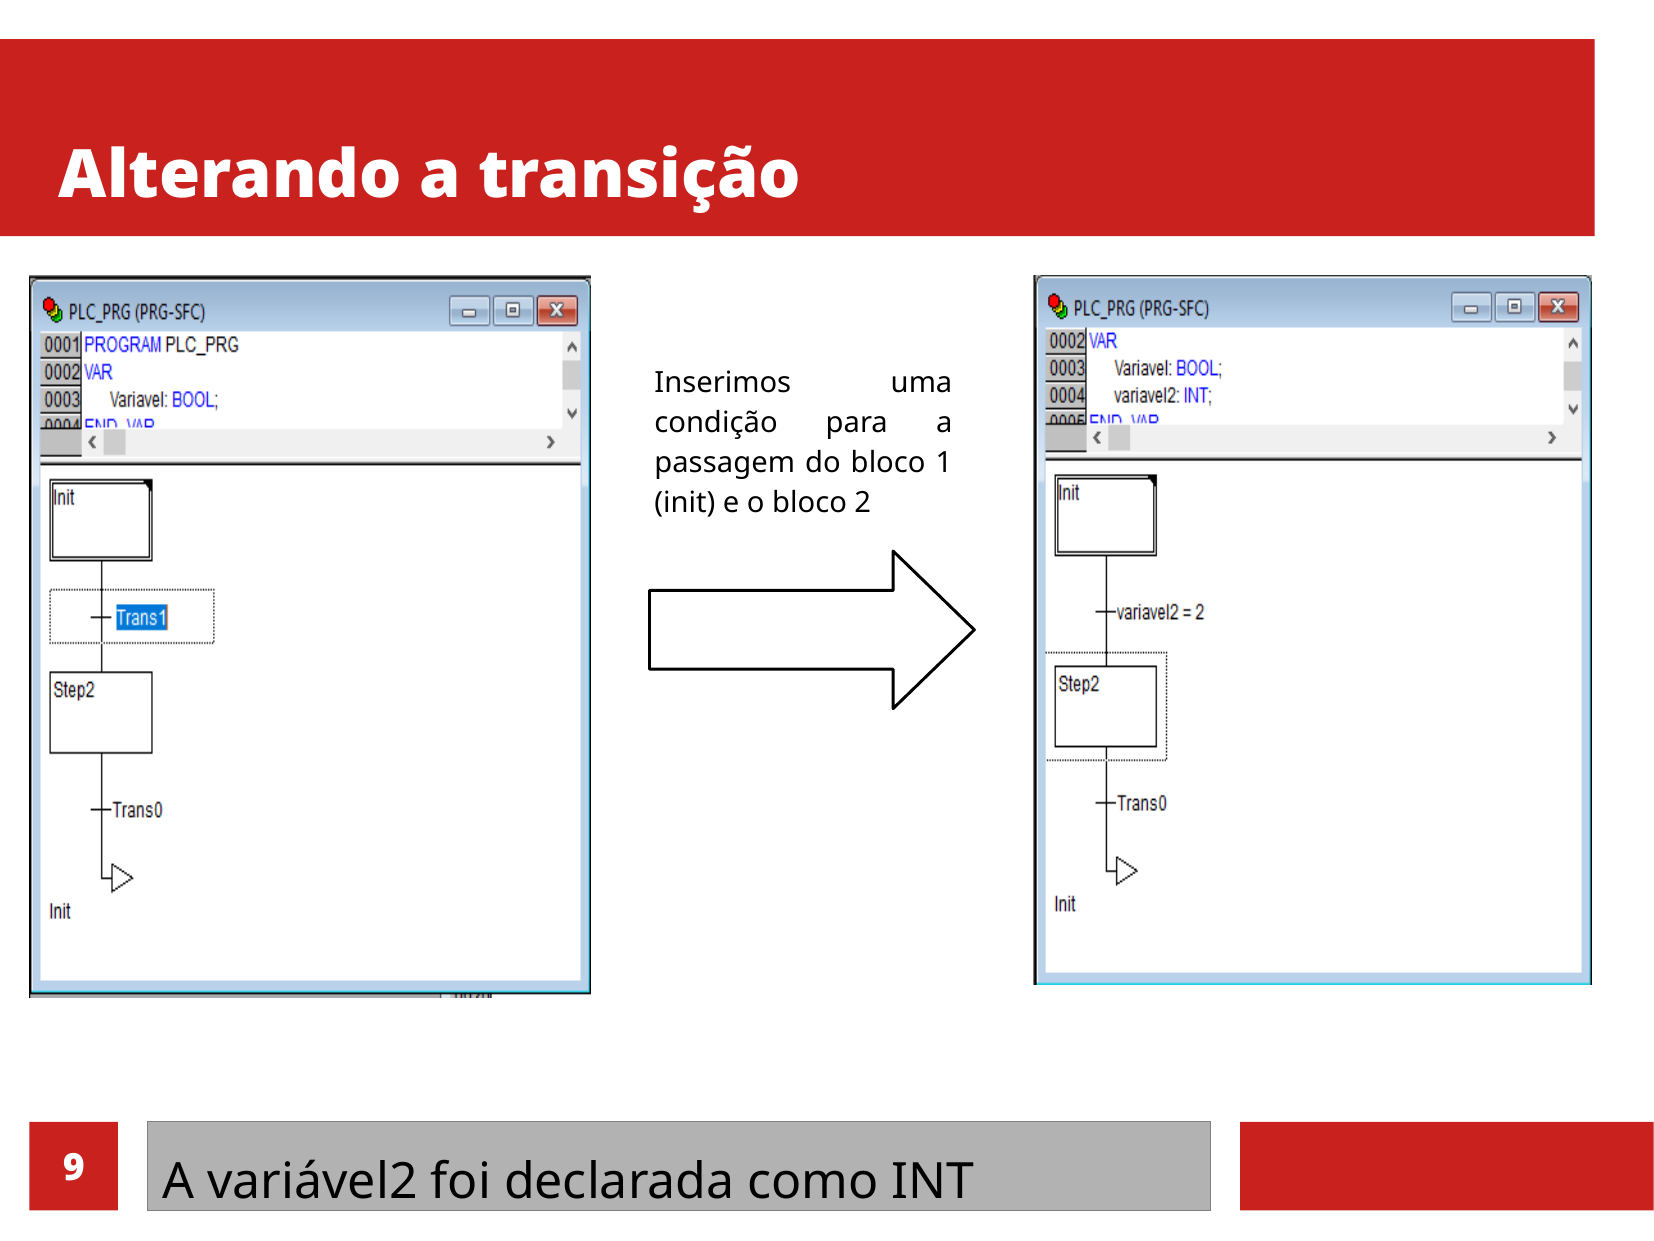

# Alterando a transição
Inserimos uma condição para a passagem do bloco 1 (init) e o bloco 2
9
A variável2 foi declarada como INT